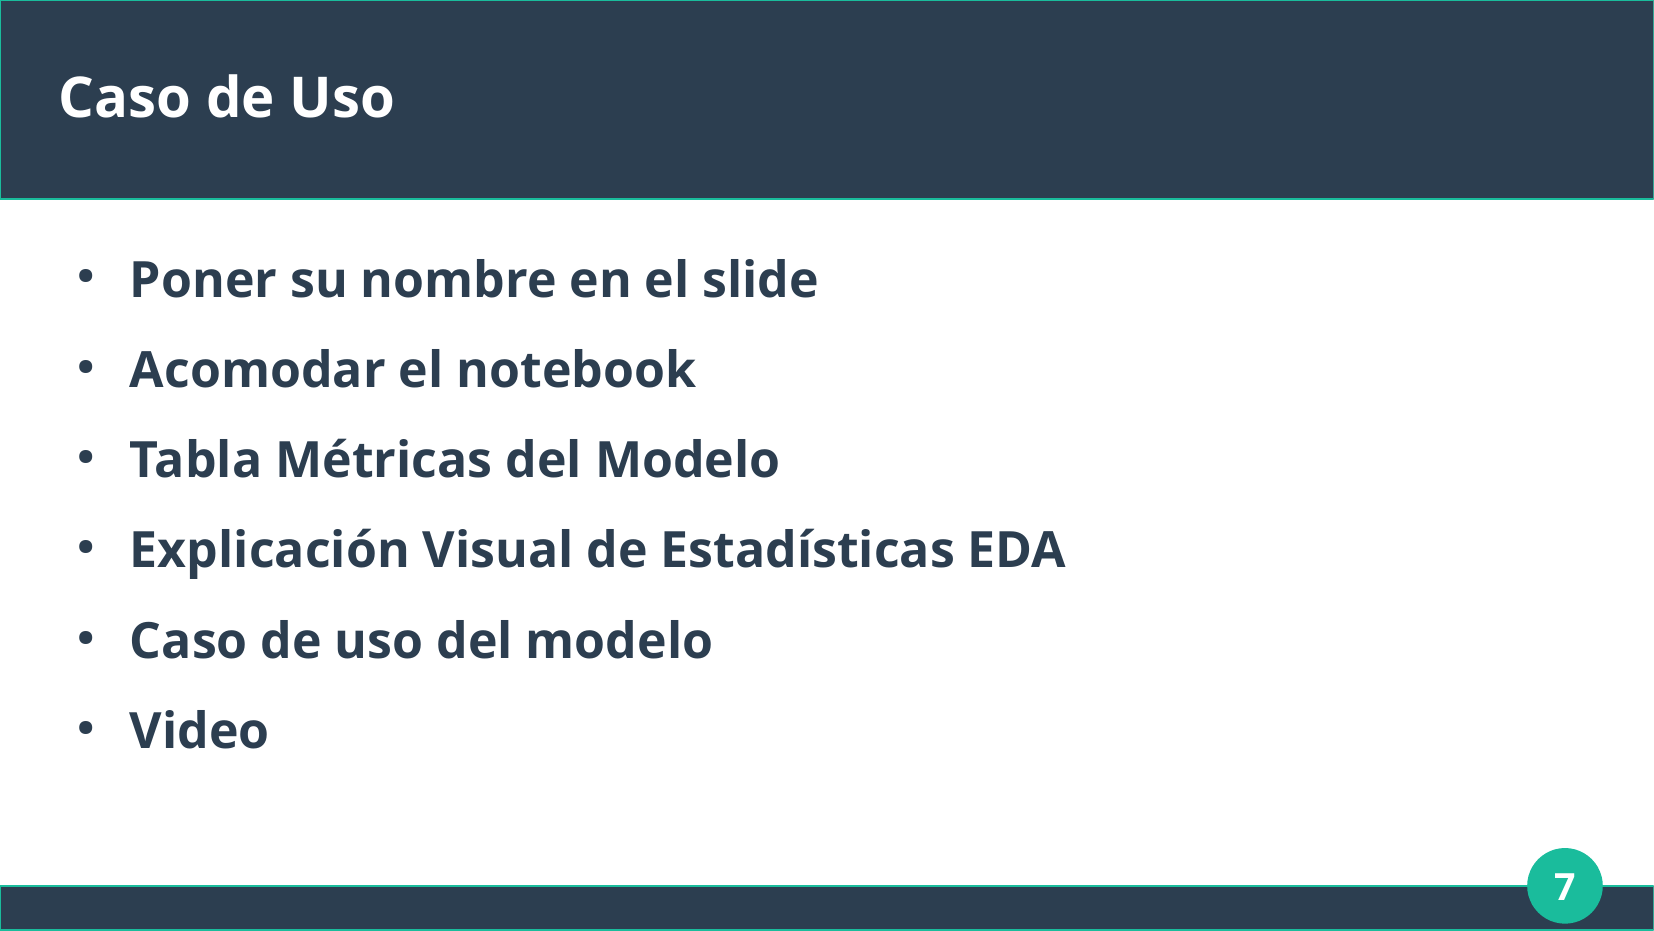

# Caso de Uso
Poner su nombre en el slide
Acomodar el notebook
Tabla Métricas del Modelo
Explicación Visual de Estadísticas EDA
Caso de uso del modelo
Video
7